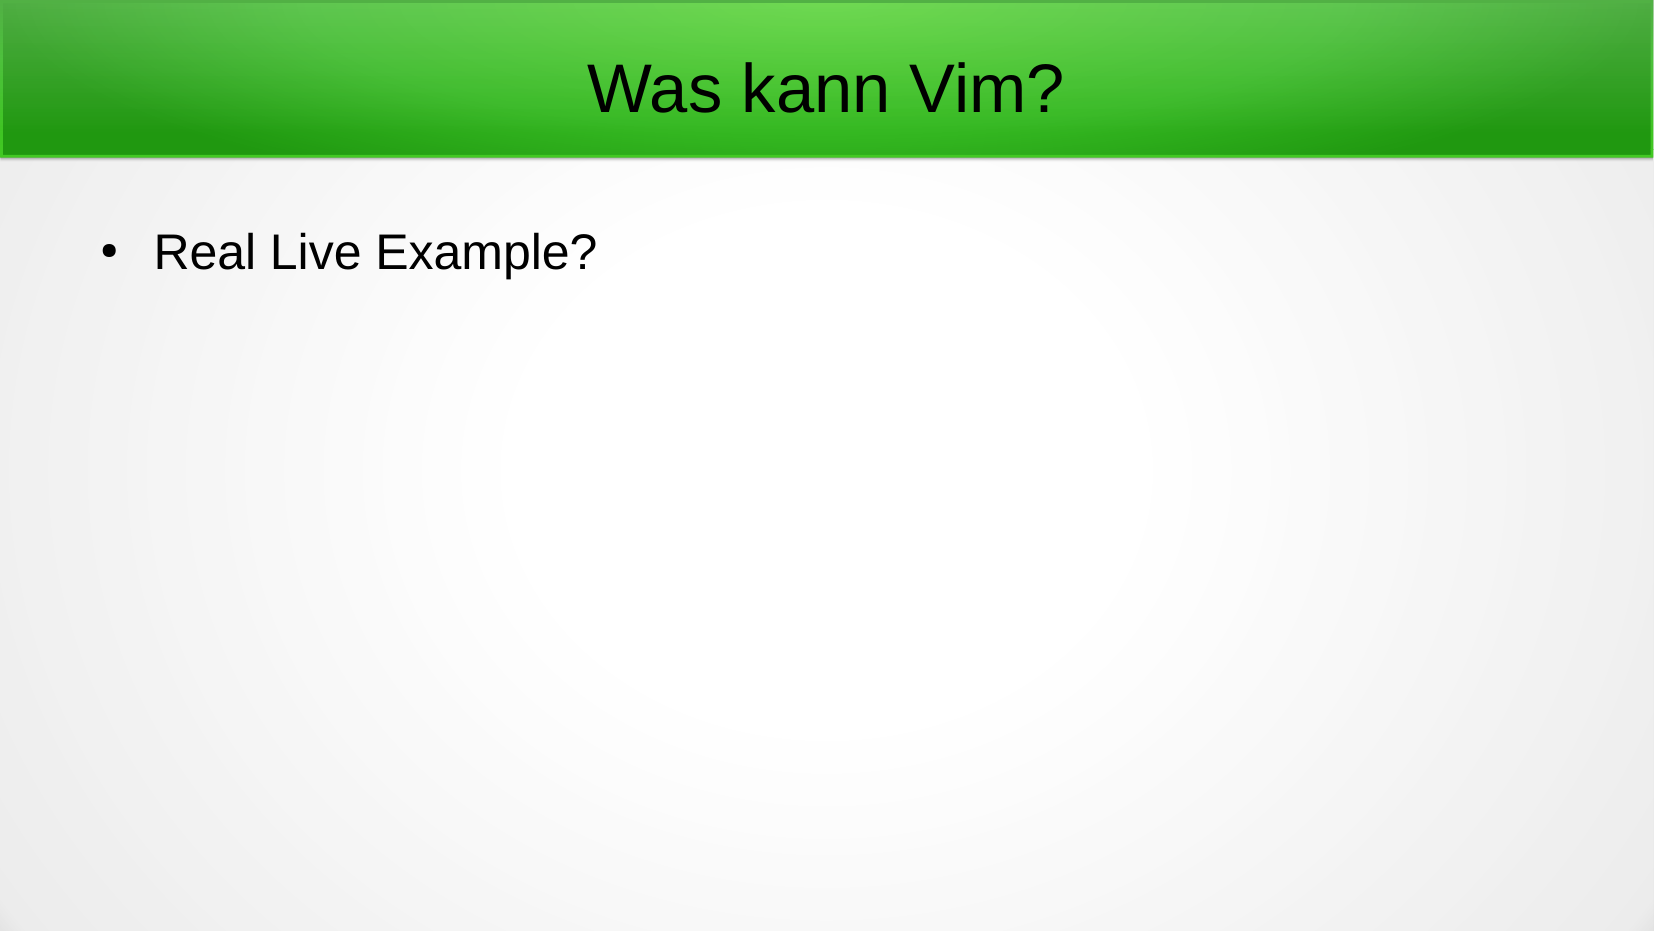

# Was kann Vim?
Real Live Example?